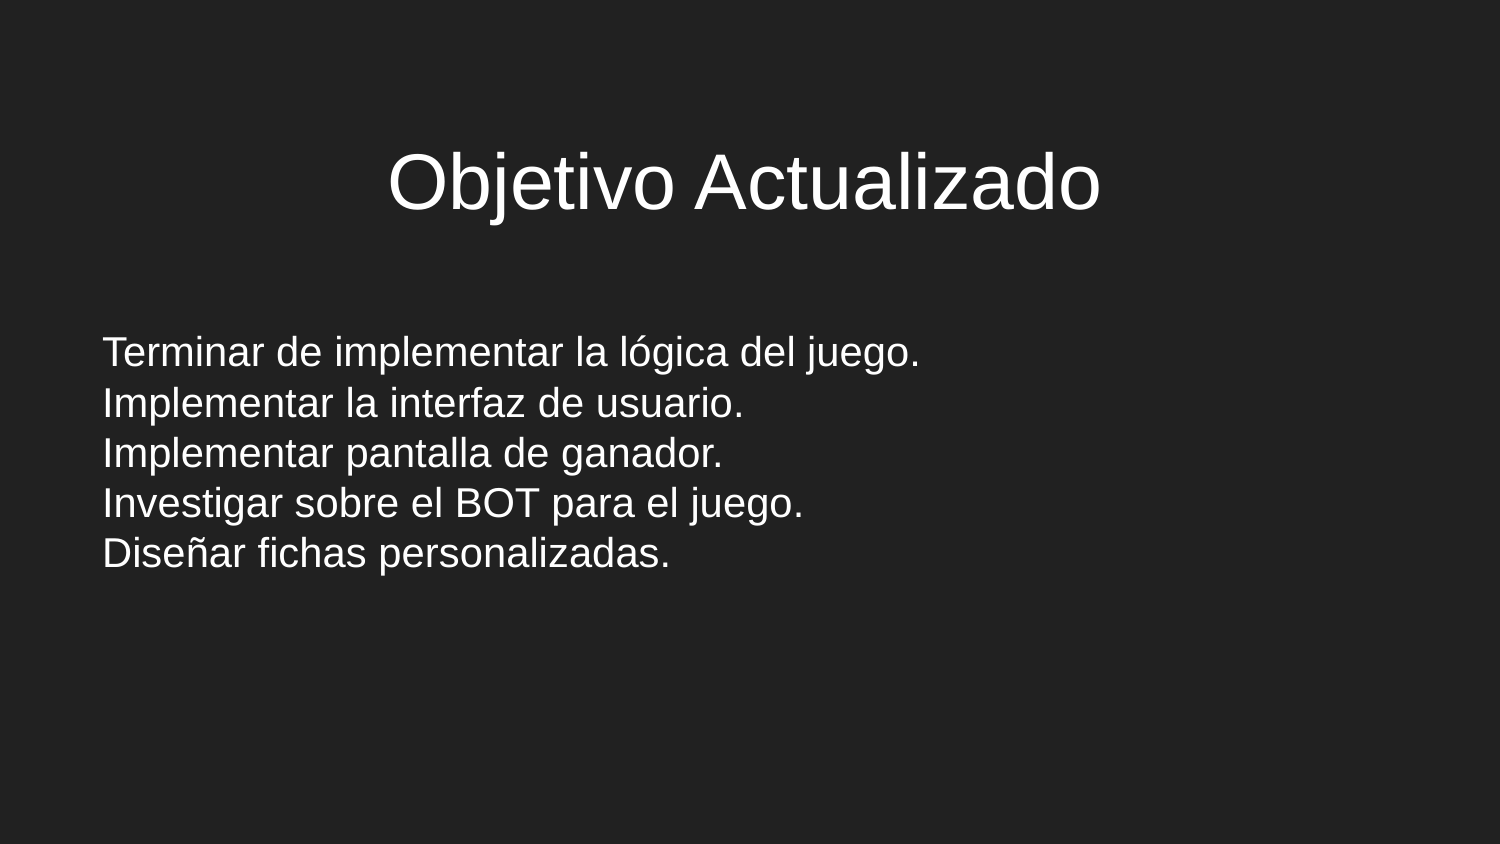

# Objetivo Actualizado
Terminar de implementar la lógica del juego.
Implementar la interfaz de usuario.
Implementar pantalla de ganador.
Investigar sobre el BOT para el juego.
Diseñar fichas personalizadas.